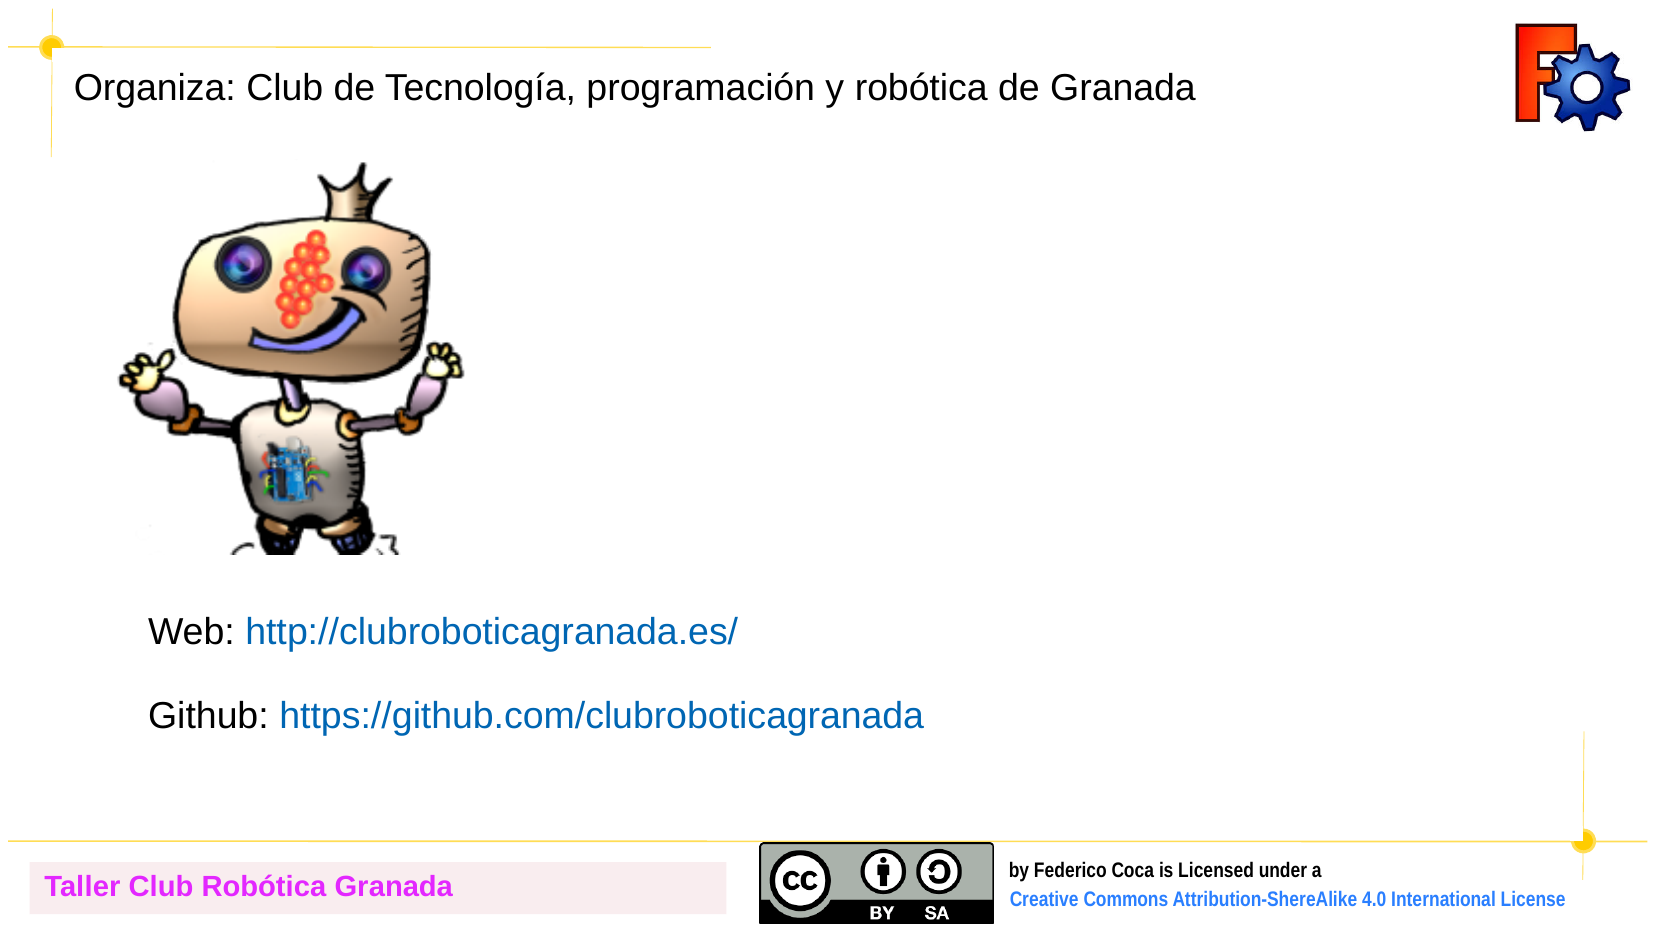

Organiza: Club de Tecnología, programación y robótica de Granada
Web: http://clubroboticagranada.es/
Github: https://github.com/clubroboticagranada
Taller Club Robótica Granada